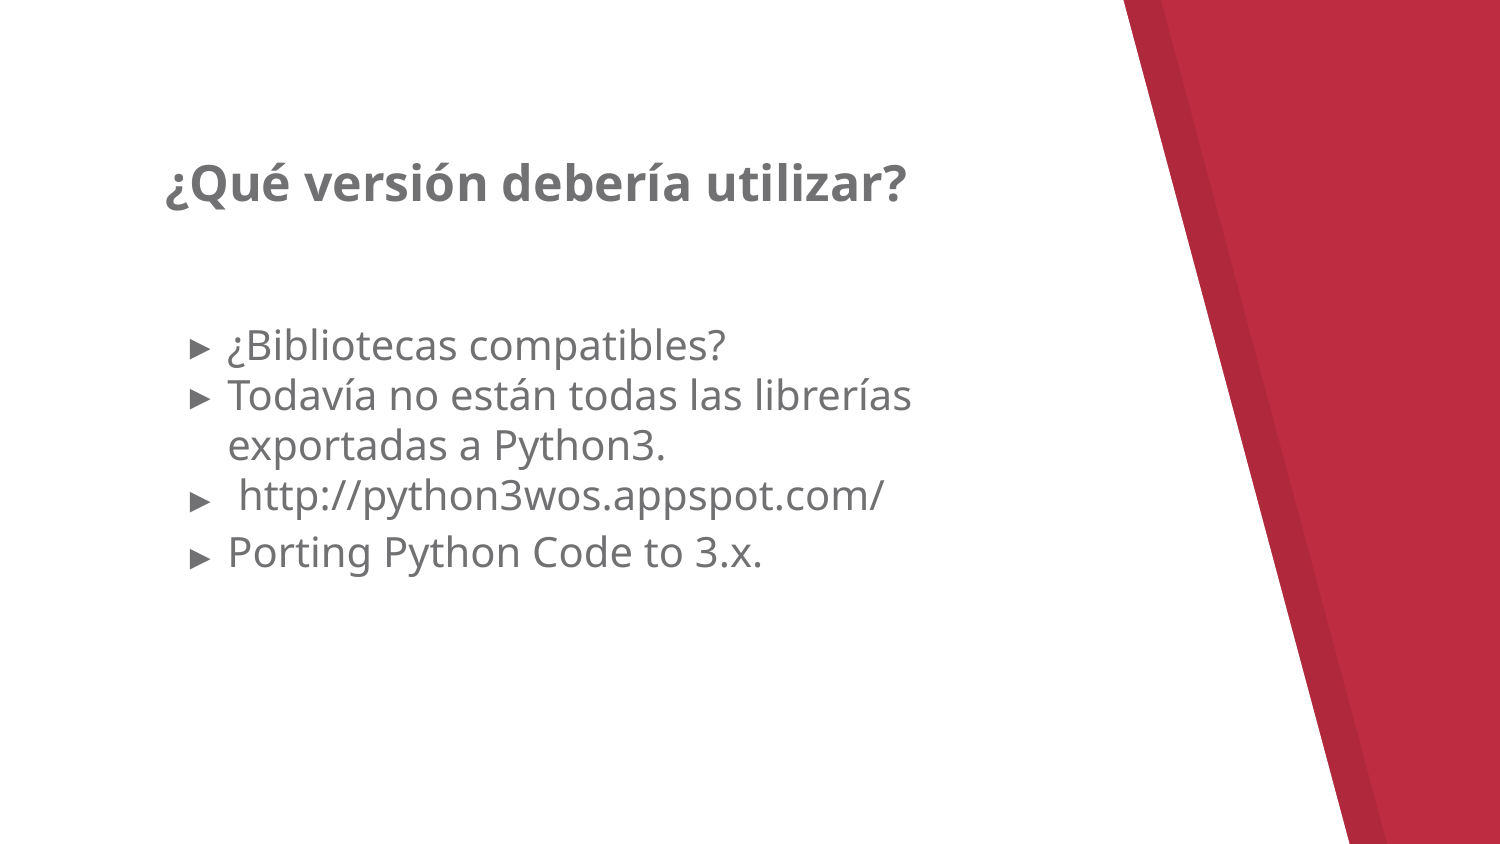

# ¿Qué versión debería utilizar?
¿Bibliotecas compatibles?
Todavía no están todas las librerías exportadas a Python3.
 http://python3wos.appspot.com/
Porting Python Code to 3.x.